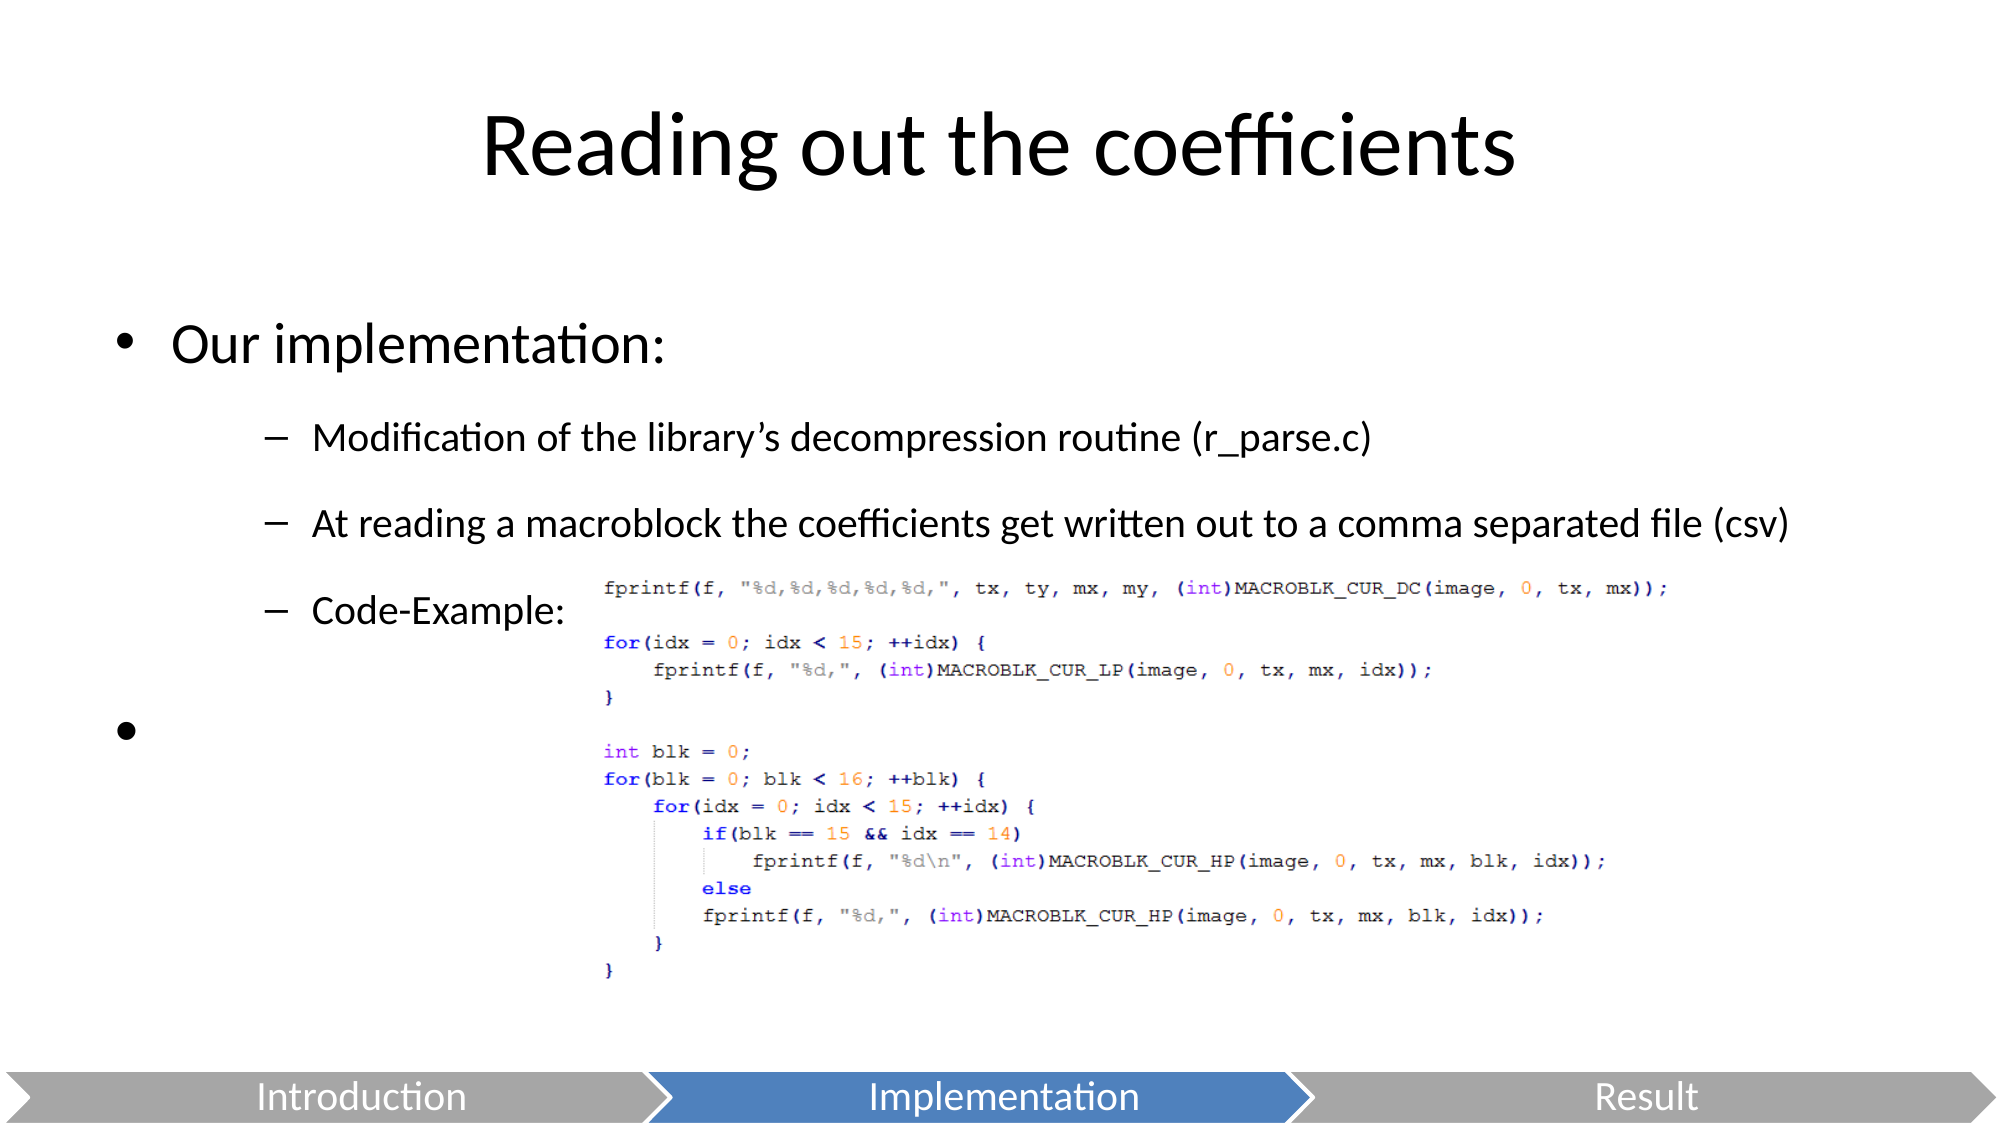

# Reading out the coefficients
Our implementation:
Modification of the library’s decompression routine (r_parse.c)
At reading a macroblock the coefficients get written out to a comma separated file (csv)
Code-Example:
Introduction
Implementation
Result